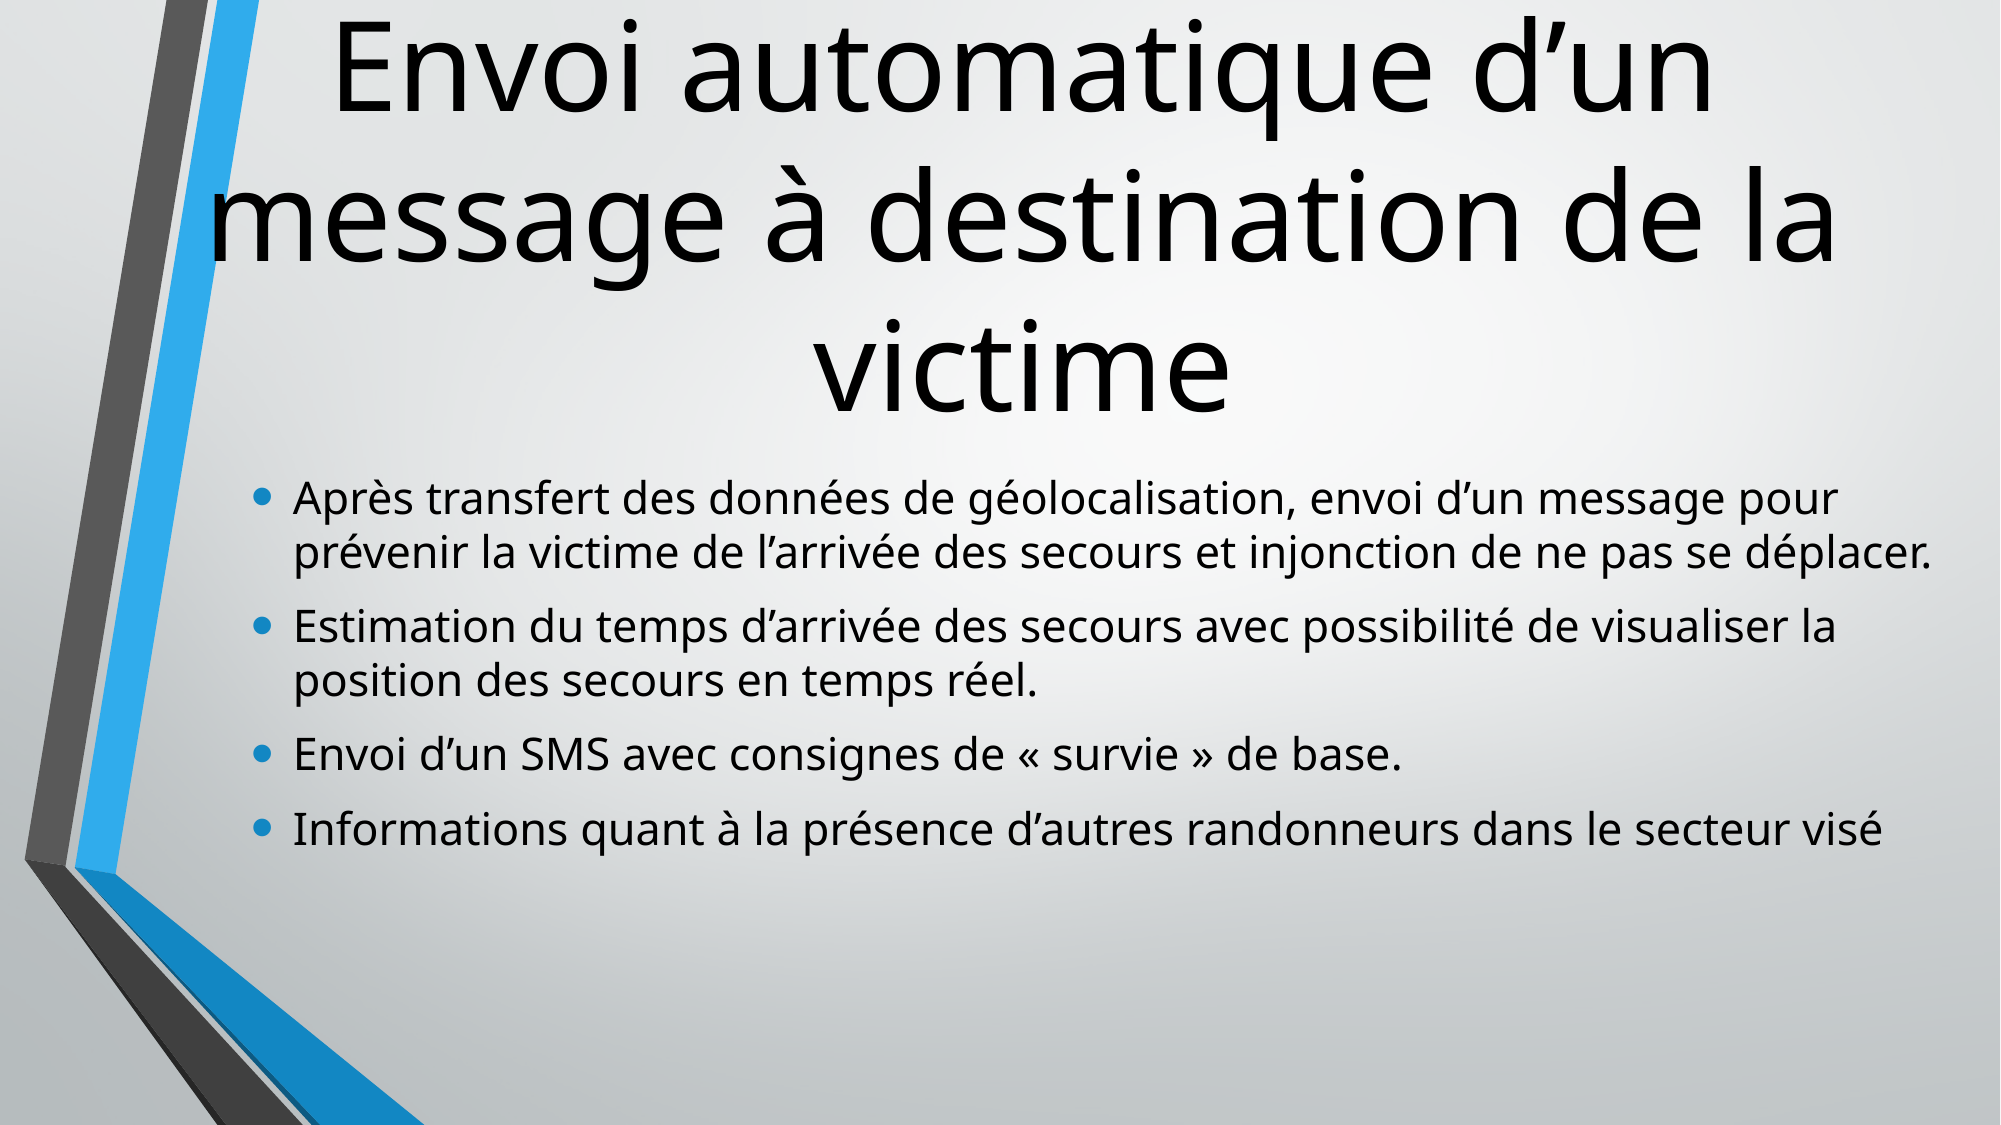

# Envoi automatique d’un message à destination de la victime
Après transfert des données de géolocalisation, envoi d’un message pour prévenir la victime de l’arrivée des secours et injonction de ne pas se déplacer.
Estimation du temps d’arrivée des secours avec possibilité de visualiser la position des secours en temps réel.
Envoi d’un SMS avec consignes de « survie » de base.
Informations quant à la présence d’autres randonneurs dans le secteur visé